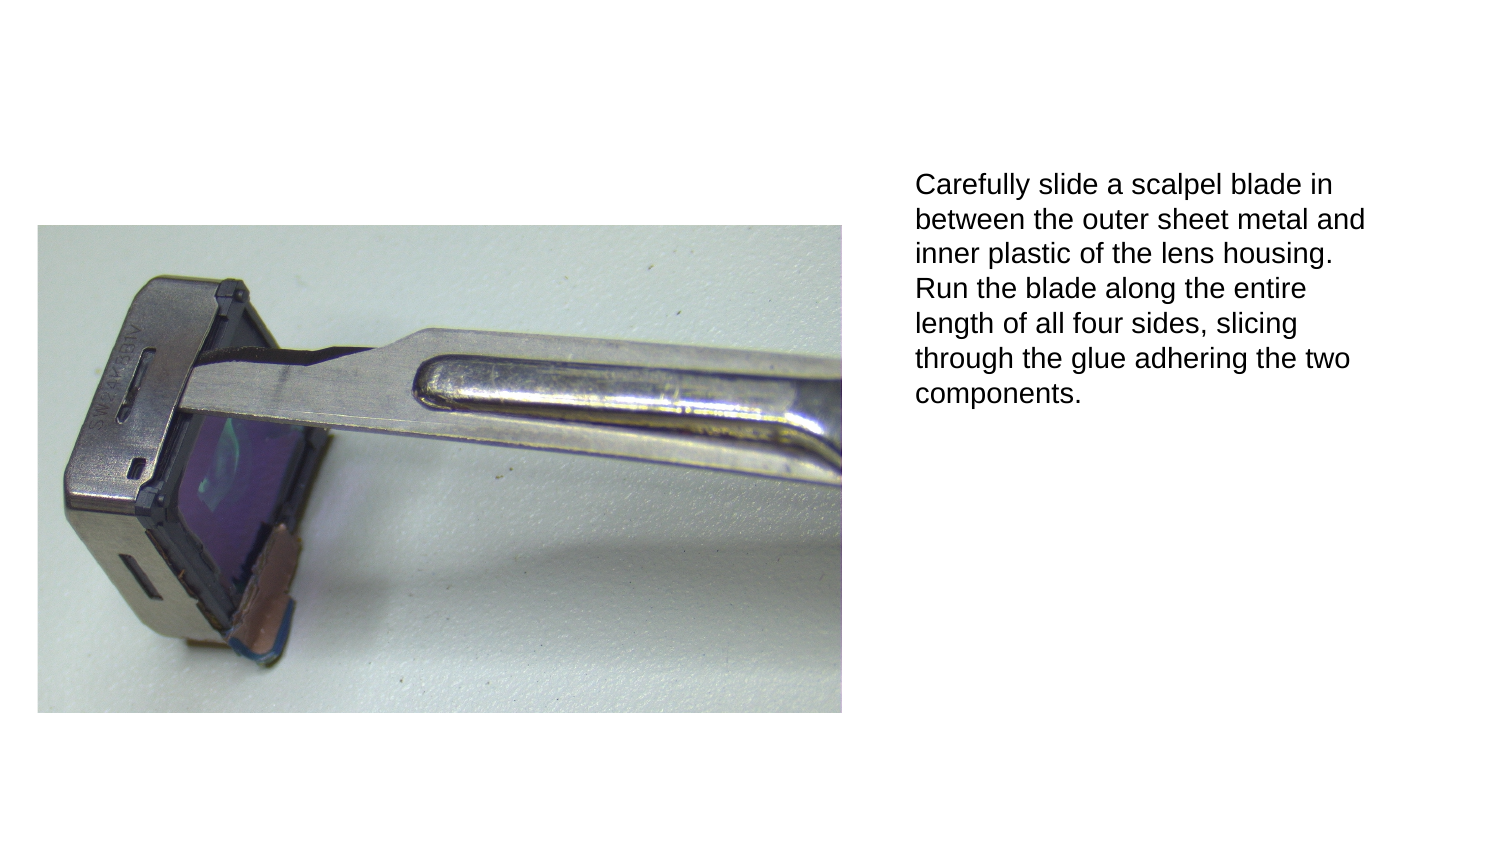

Carefully slide a scalpel blade in between the outer sheet metal and inner plastic of the lens housing. Run the blade along the entire length of all four sides, slicing through the glue adhering the two components.